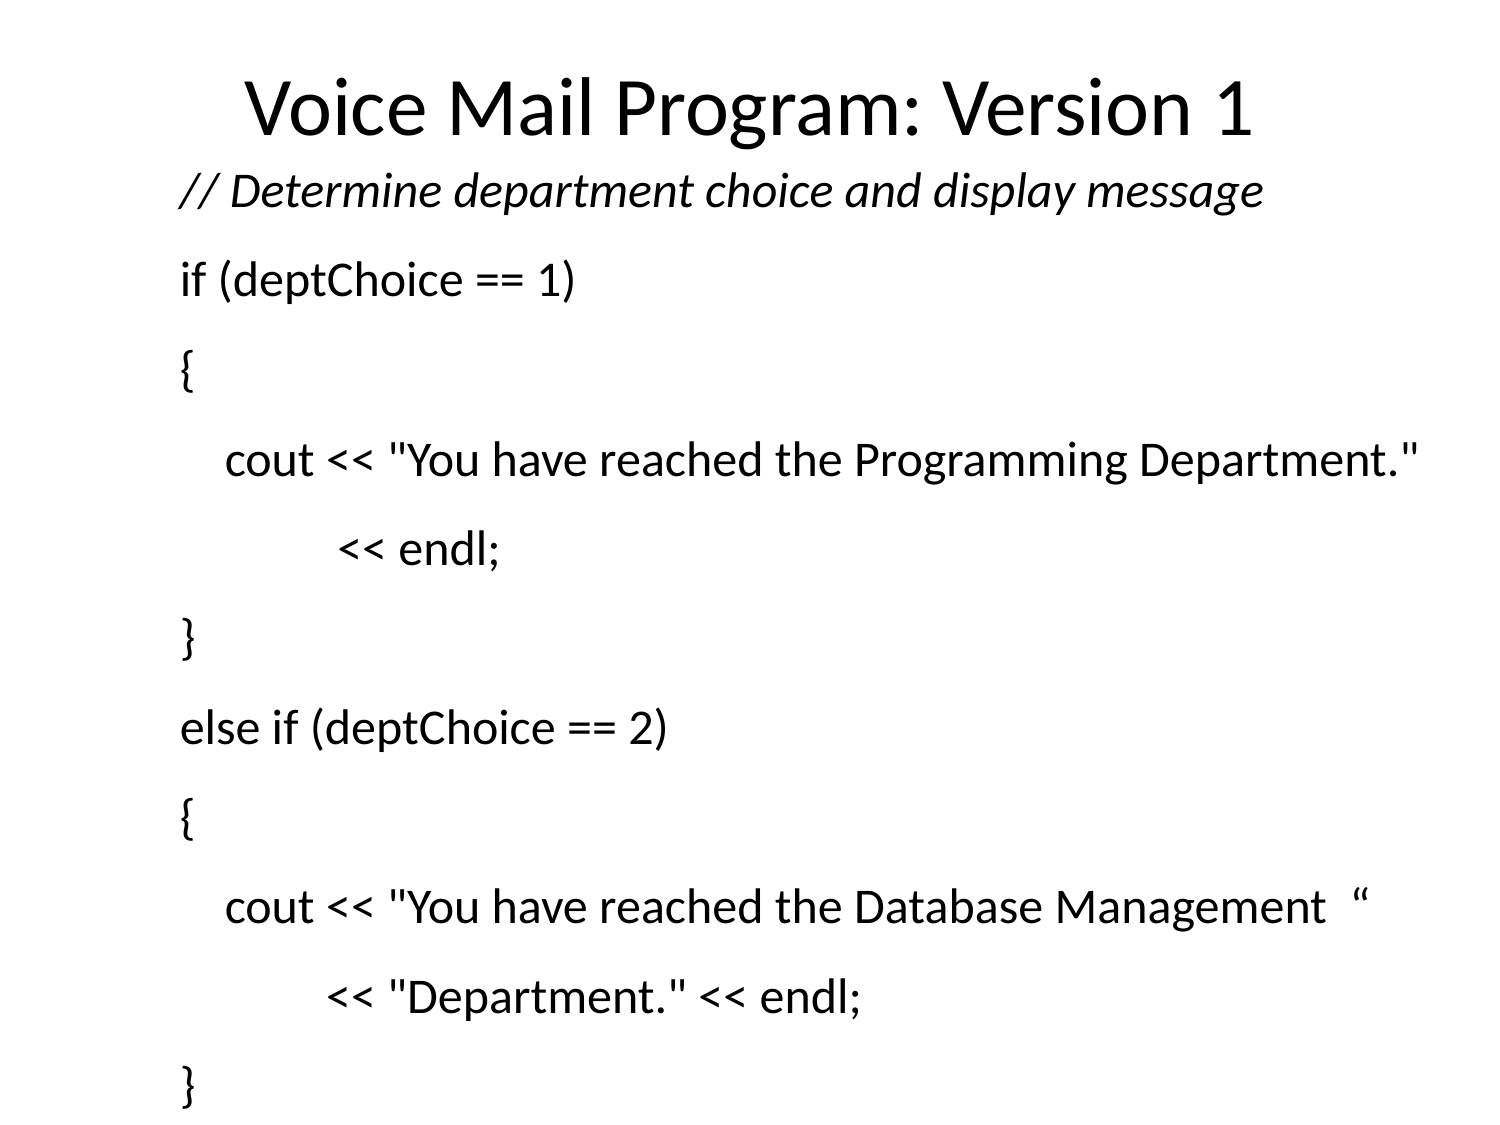

# Voice Mail Program: Version 1
 // Determine department choice and display message
 if (deptChoice == 1)
 {
 cout << "You have reached the Programming Department."
 << endl;
 }
 else if (deptChoice == 2)
 {
 cout << "You have reached the Database Management “
 << "Department." << endl;
 }
 else if (deptChoice == 3)
 {
 cout << "You have reached the Game Development “
 << " Department." << endl;
 }